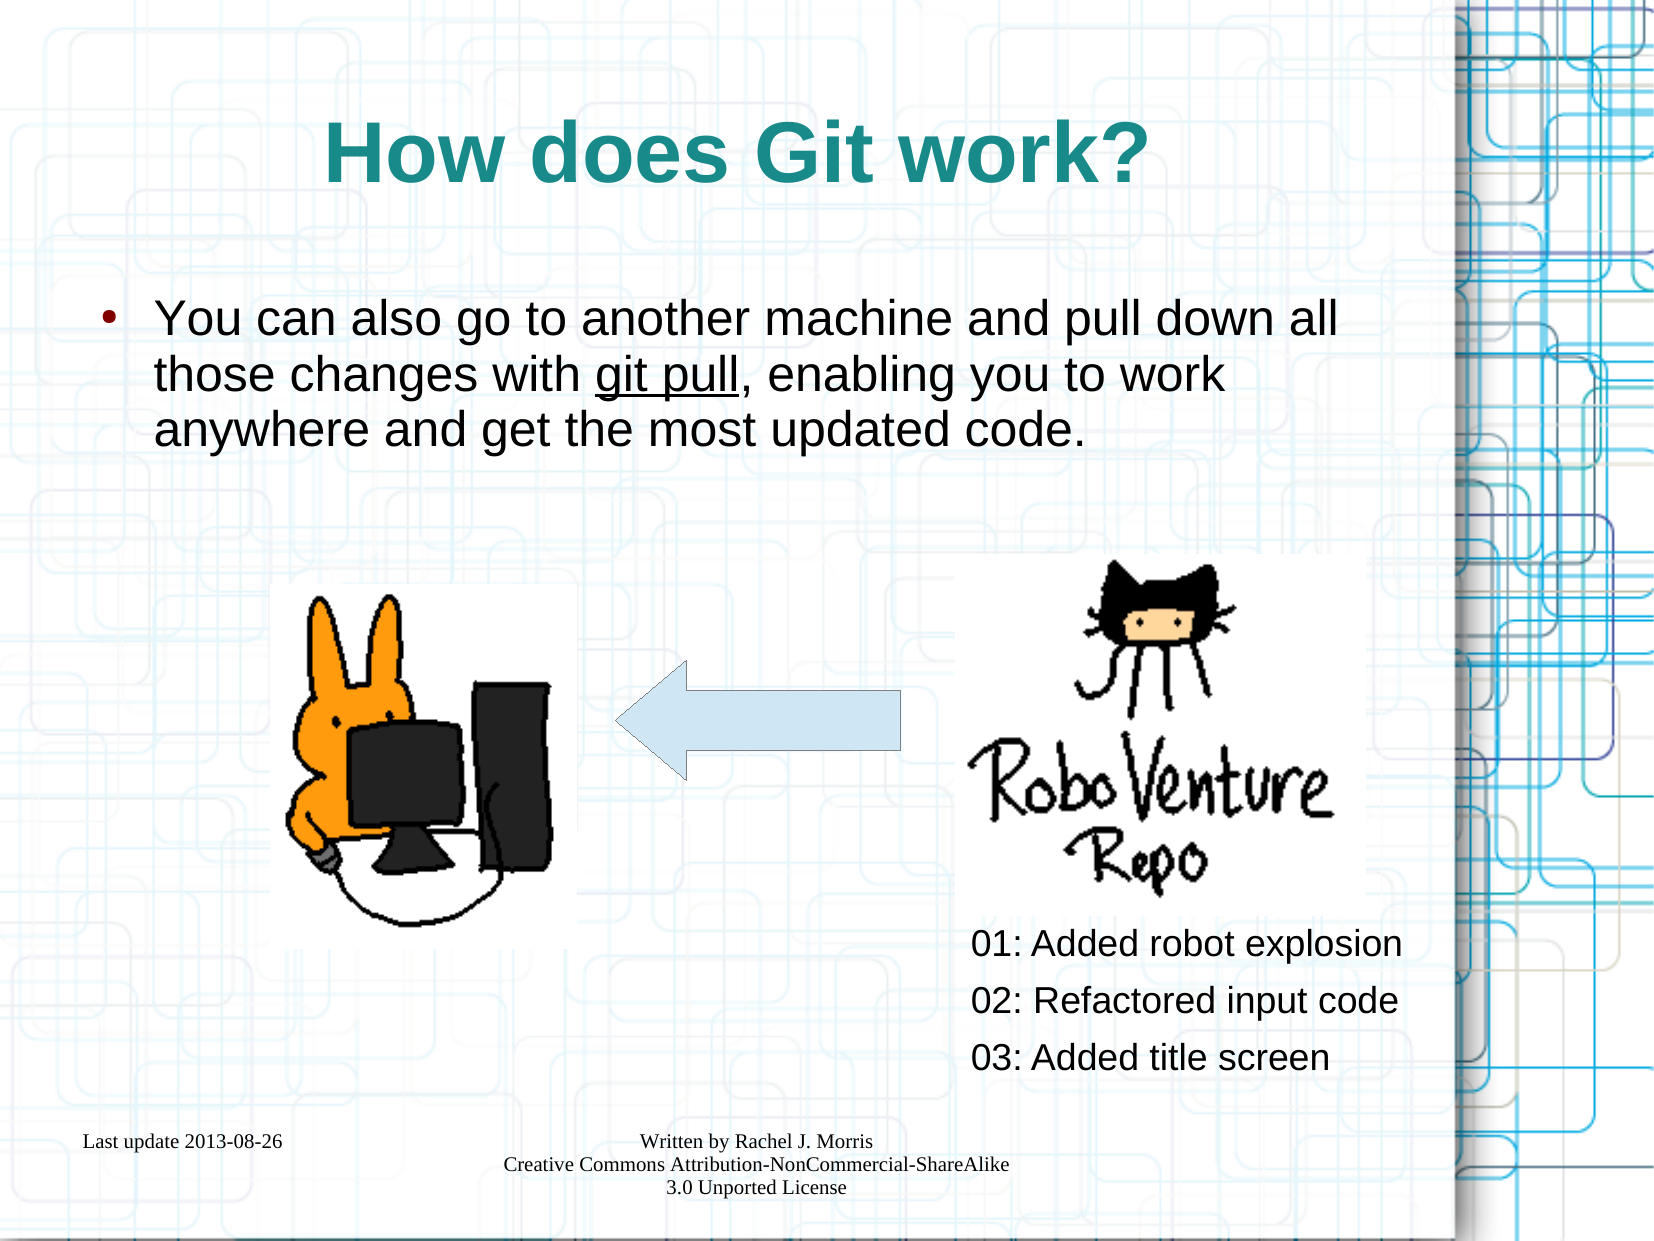

# How does Git work?
You can also go to another machine and pull down all those changes with git pull, enabling you to work anywhere and get the most updated code.
01: Added robot explosion
02: Refactored input code
03: Added title screen